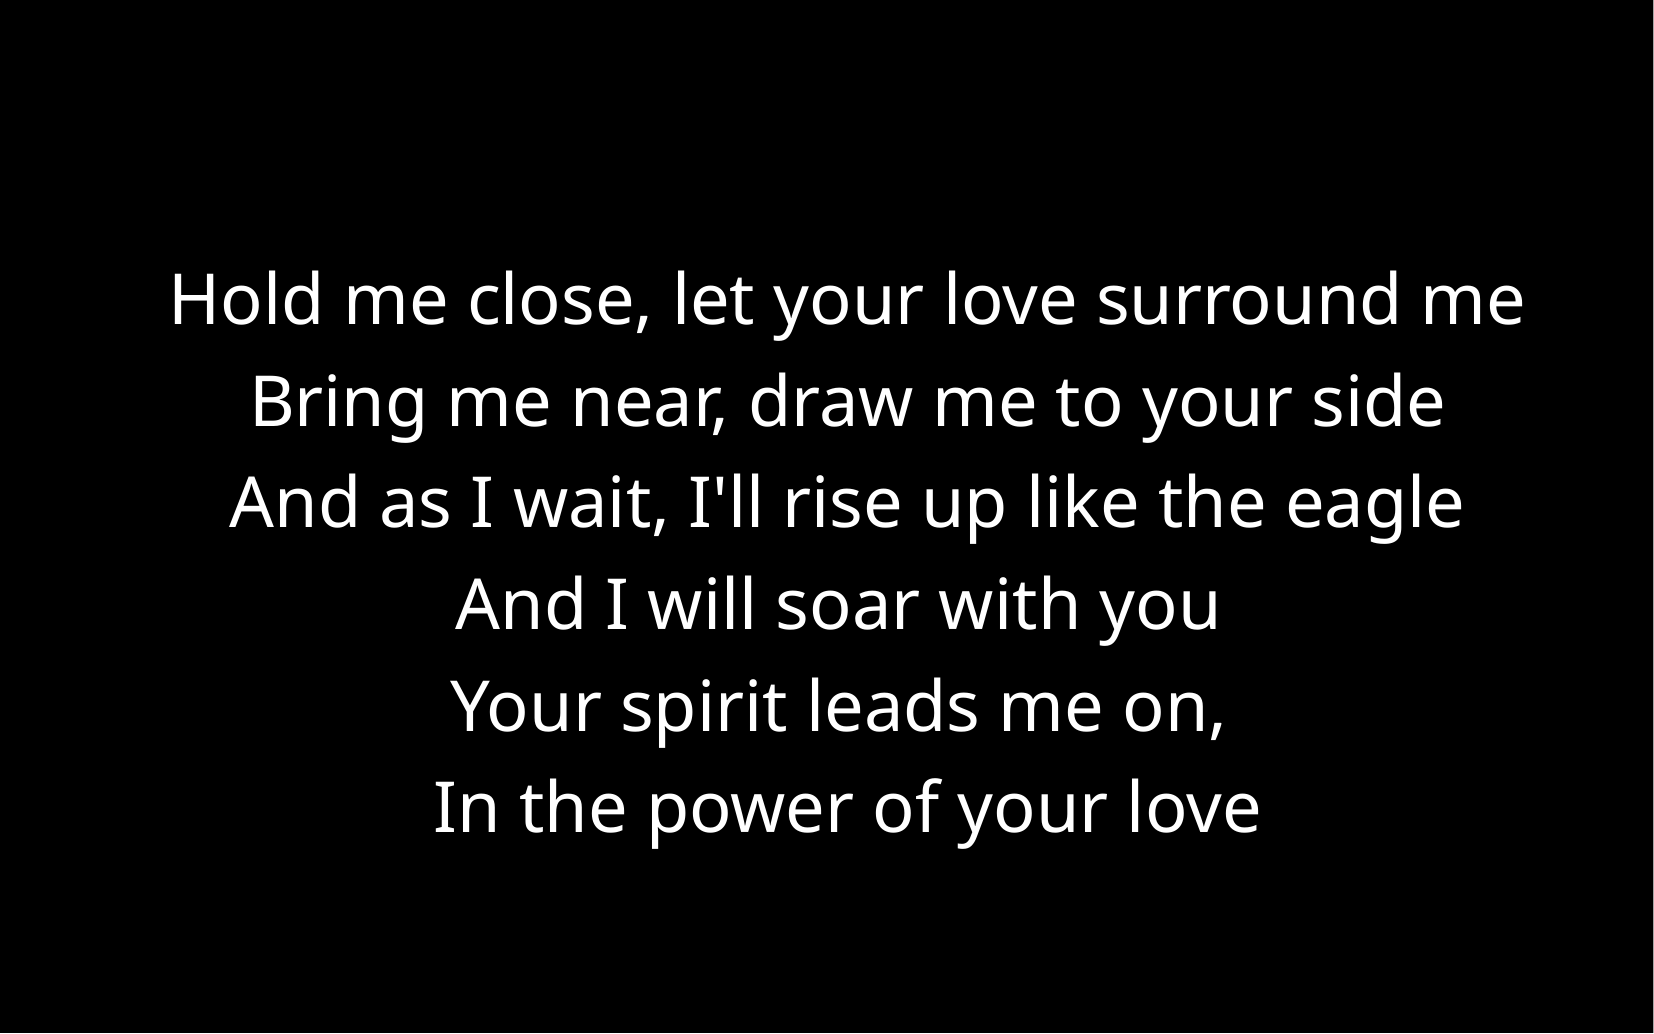

#
Hold me close, let your love surround me
Bring me near, draw me to your side
And as I wait, I'll rise up like the eagle
And I will soar with you
Your spirit leads me on,
In the power of your love